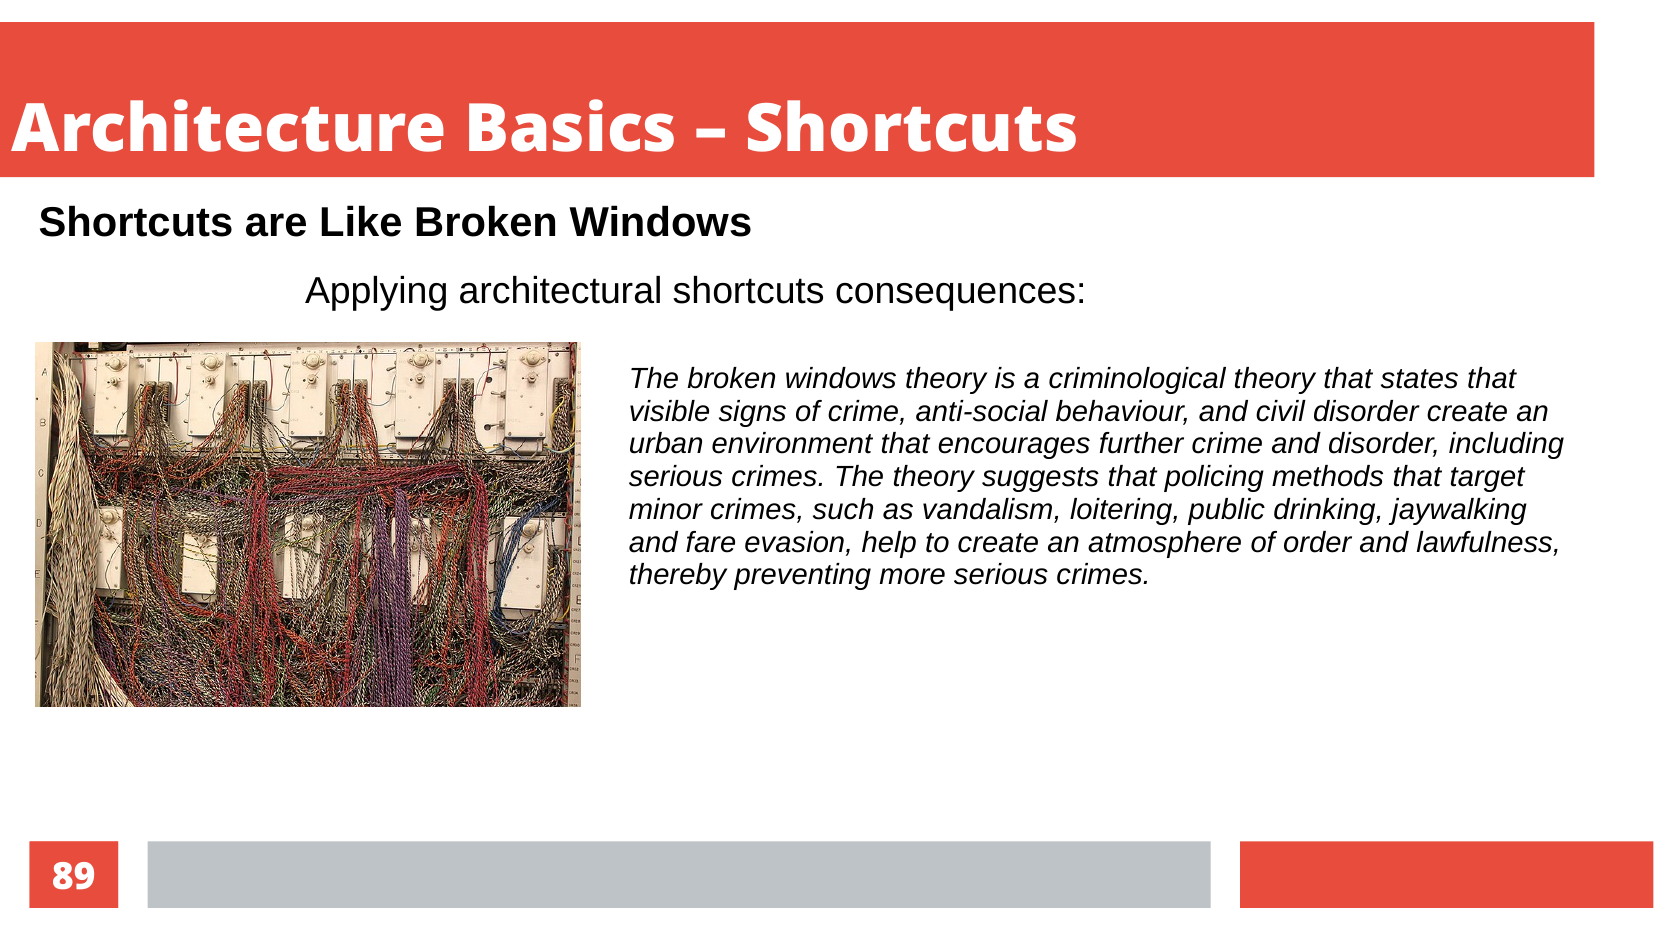

# Architecture Basics – Shortcuts
Shortcuts are Like Broken Windows
Applying architectural shortcuts consequences:
The broken windows theory is a criminological theory that states that visible signs of crime, anti-social behaviour, and civil disorder create an urban environment that encourages further crime and disorder, including serious crimes. The theory suggests that policing methods that target minor crimes, such as vandalism, loitering, public drinking, jaywalking and fare evasion, help to create an atmosphere of order and lawfulness, thereby preventing more serious crimes.
89